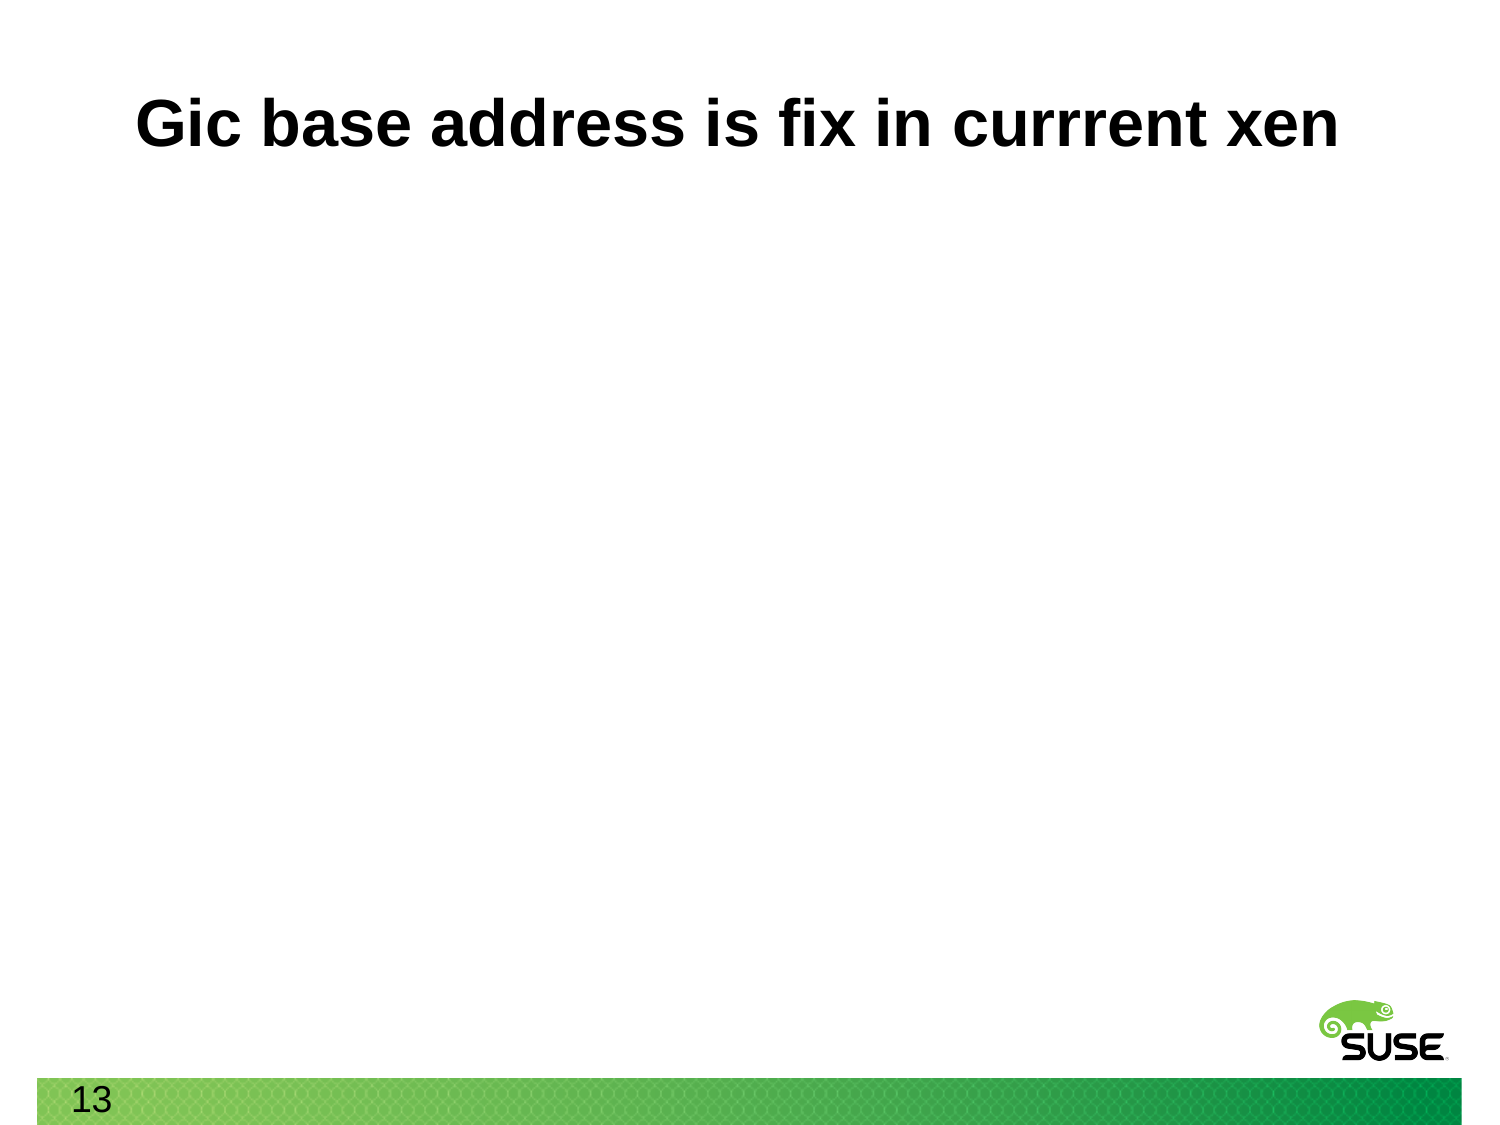

# Gic base address is fix in currrent xen